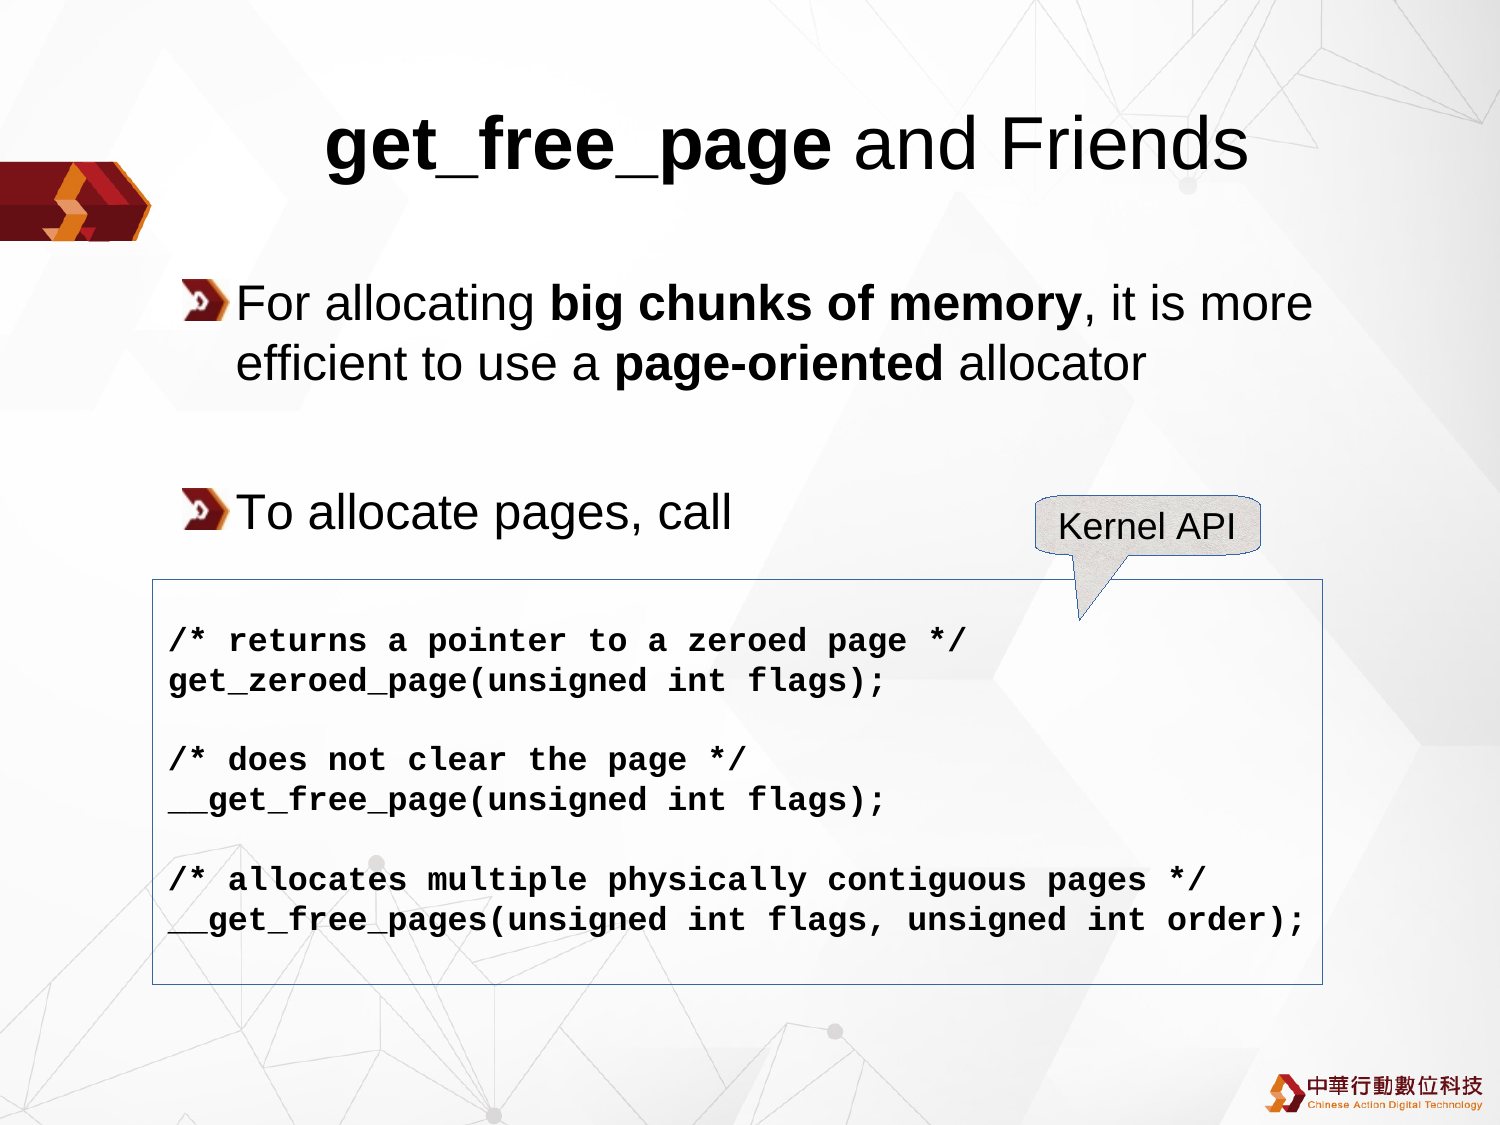

# get_free_page and Friends
For allocating big chunks of memory, it is more efficient to use a page-oriented allocator
To allocate pages, call
Kernel API
/* returns a pointer to a zeroed page */
get_zeroed_page(unsigned int flags);
/* does not clear the page */
__get_free_page(unsigned int flags);
/* allocates multiple physically contiguous pages */
__get_free_pages(unsigned int flags, unsigned int order);